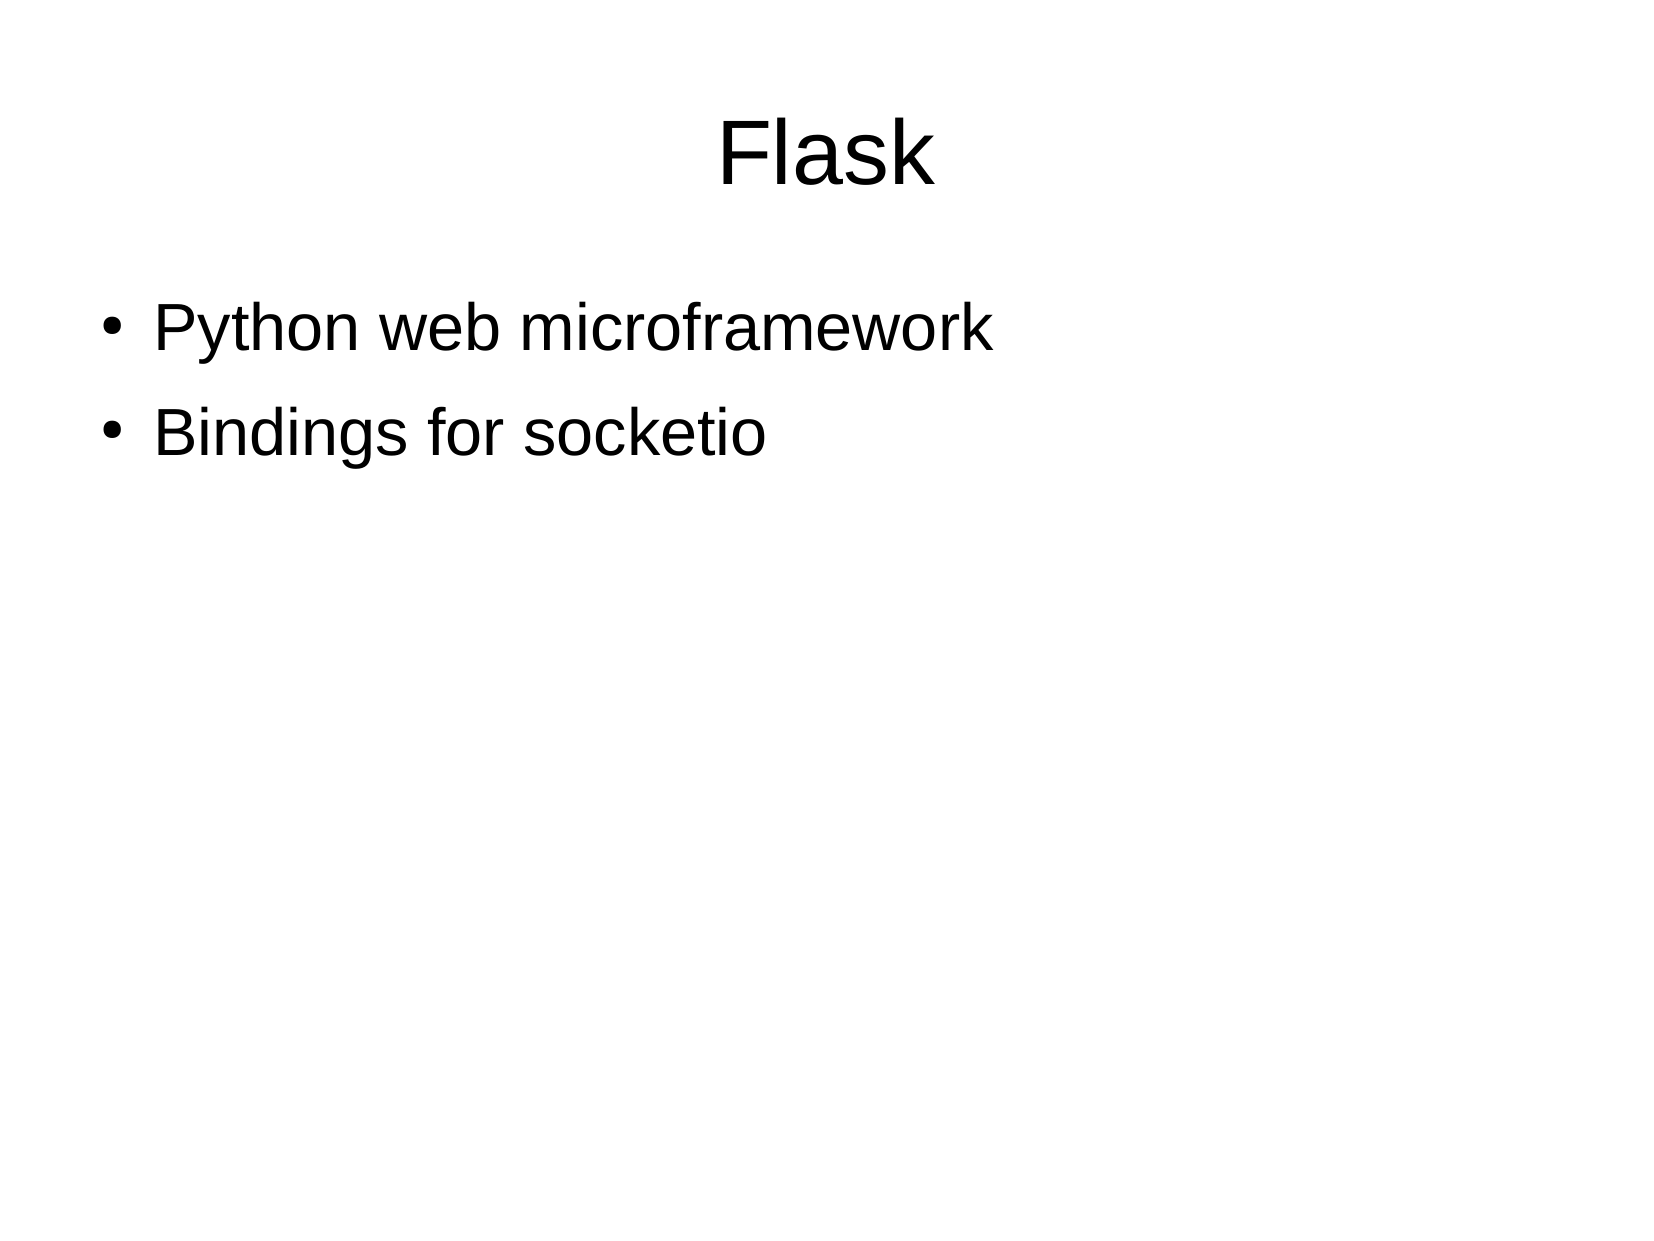

# Flask
Python web microframework
Bindings for socketio